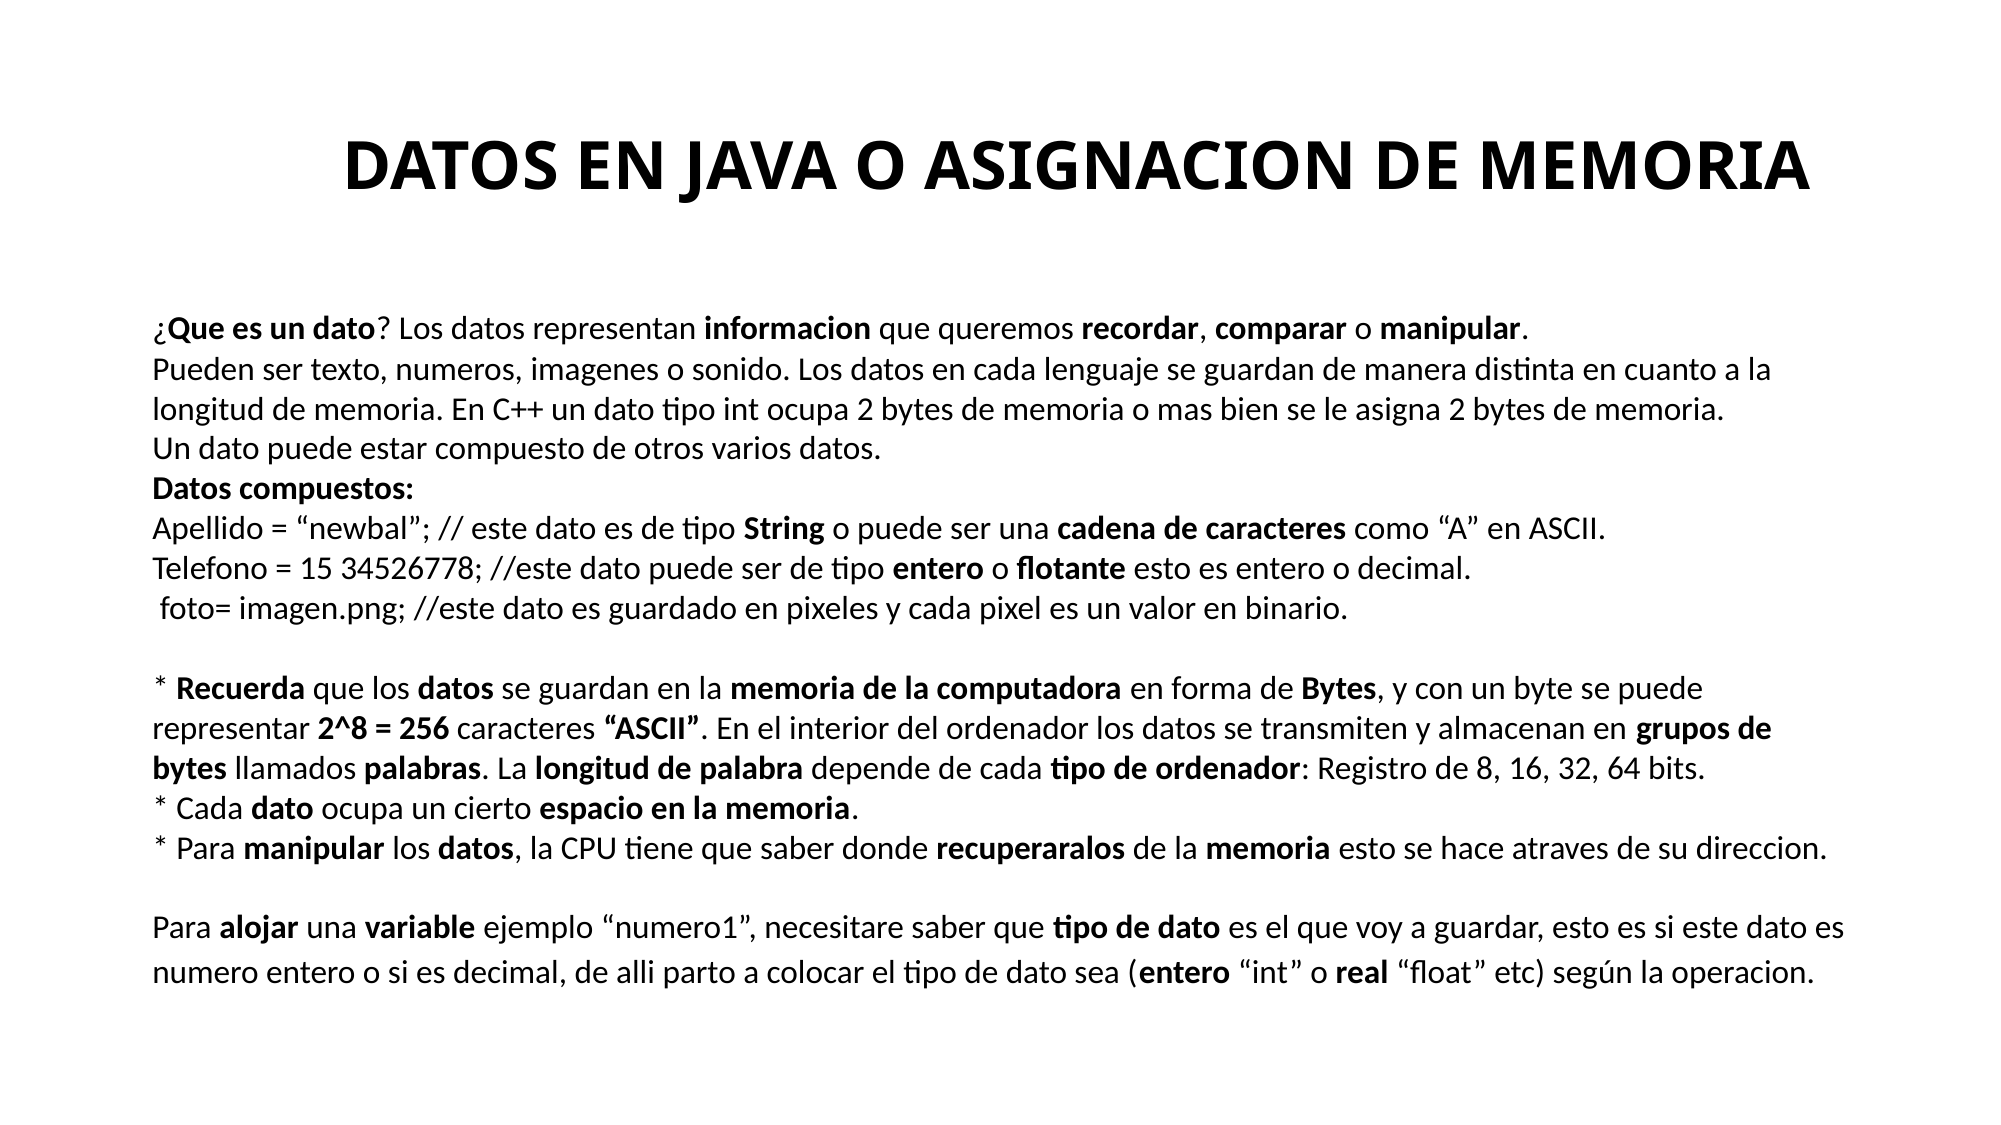

DATOS EN JAVA O ASIGNACION DE MEMORIA
¿Que es un dato? Los datos representan informacion que queremos recordar, comparar o manipular.
Pueden ser texto, numeros, imagenes o sonido. Los datos en cada lenguaje se guardan de manera distinta en cuanto a la longitud de memoria. En C++ un dato tipo int ocupa 2 bytes de memoria o mas bien se le asigna 2 bytes de memoria.
Un dato puede estar compuesto de otros varios datos.
Datos compuestos:
Apellido = “newbal”; // este dato es de tipo String o puede ser una cadena de caracteres como “A” en ASCII.
Telefono = 15 34526778; //este dato puede ser de tipo entero o flotante esto es entero o decimal.
 foto= imagen.png; //este dato es guardado en pixeles y cada pixel es un valor en binario.
* Recuerda que los datos se guardan en la memoria de la computadora en forma de Bytes, y con un byte se puede representar 2^8 = 256 caracteres “ASCII”. En el interior del ordenador los datos se transmiten y almacenan en grupos de bytes llamados palabras. La longitud de palabra depende de cada tipo de ordenador: Registro de 8, 16, 32, 64 bits.
* Cada dato ocupa un cierto espacio en la memoria.
* Para manipular los datos, la CPU tiene que saber donde recuperaralos de la memoria esto se hace atraves de su direccion.
Para alojar una variable ejemplo “numero1”, necesitare saber que tipo de dato es el que voy a guardar, esto es si este dato es numero entero o si es decimal, de alli parto a colocar el tipo de dato sea (entero “int” o real “float” etc) según la operacion.